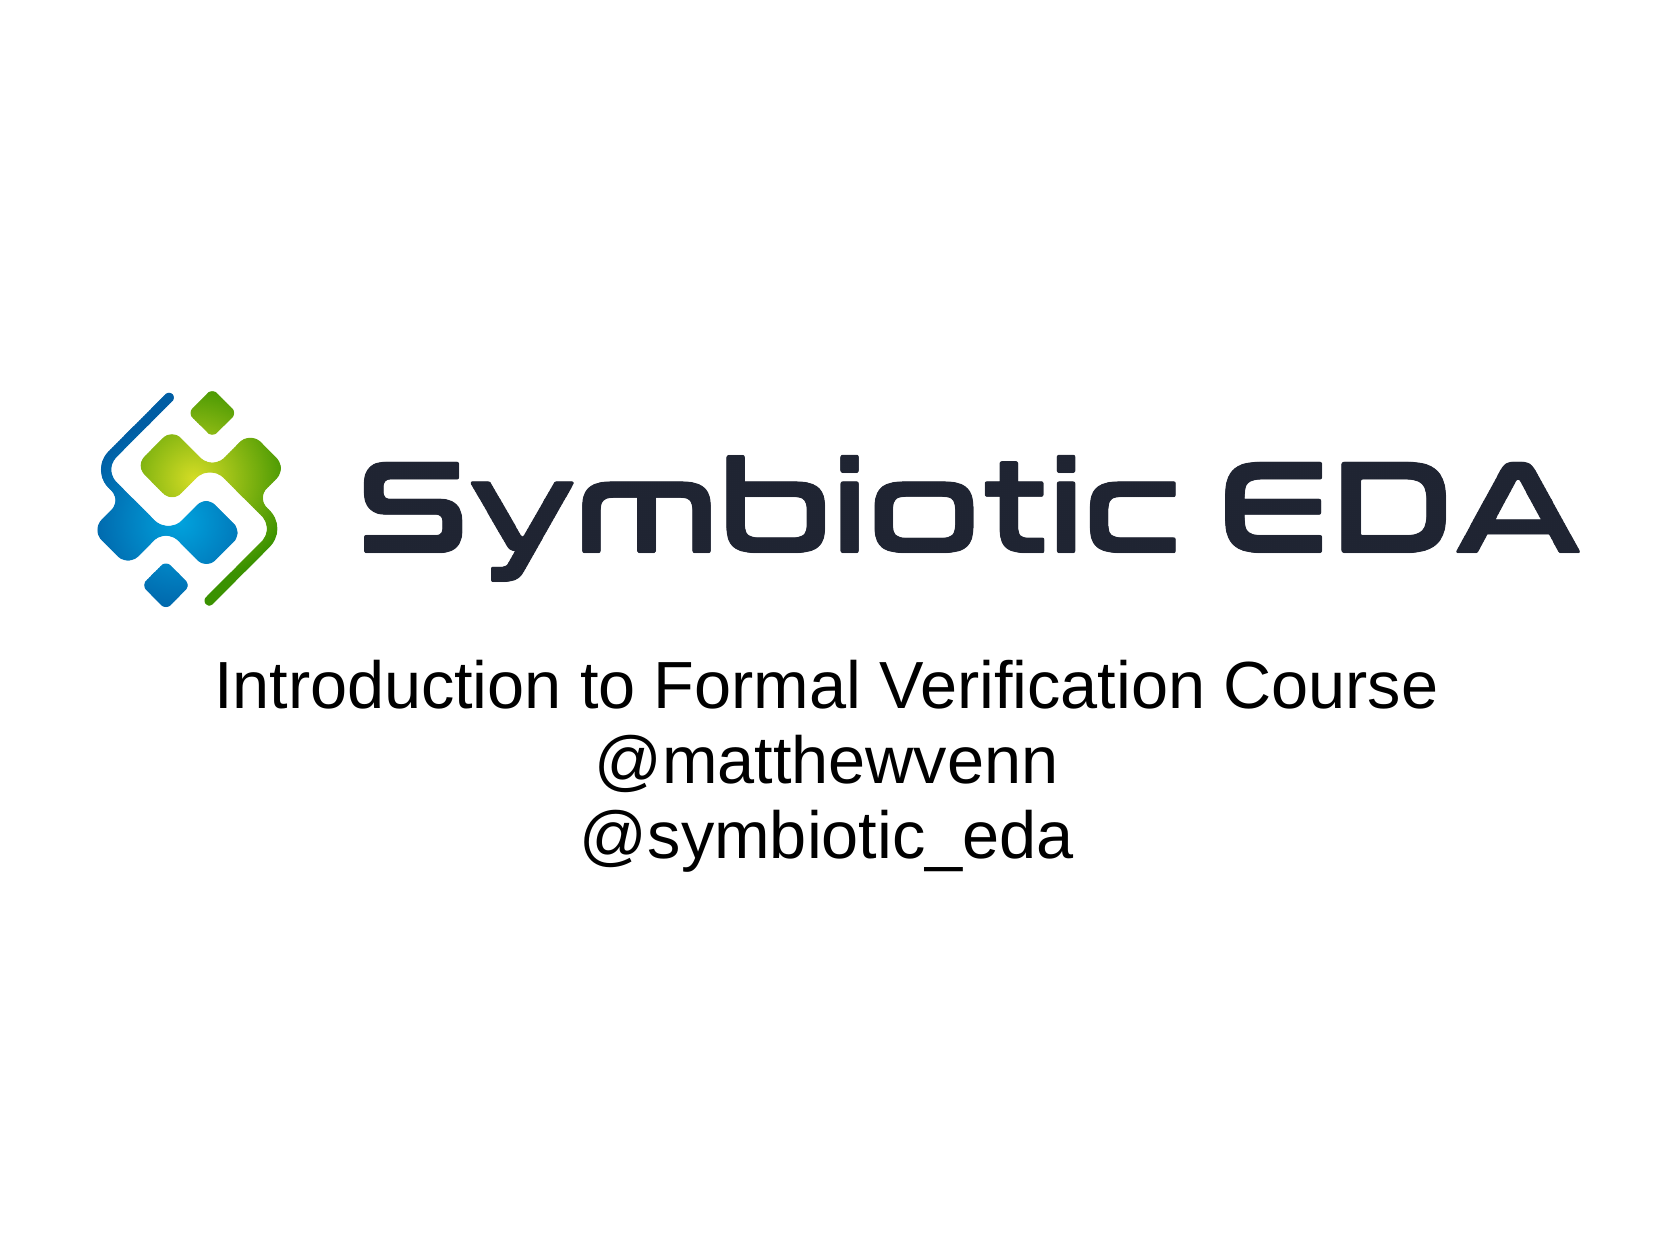

# Introduction to Formal Verification Course
@matthewvenn
@symbiotic_eda